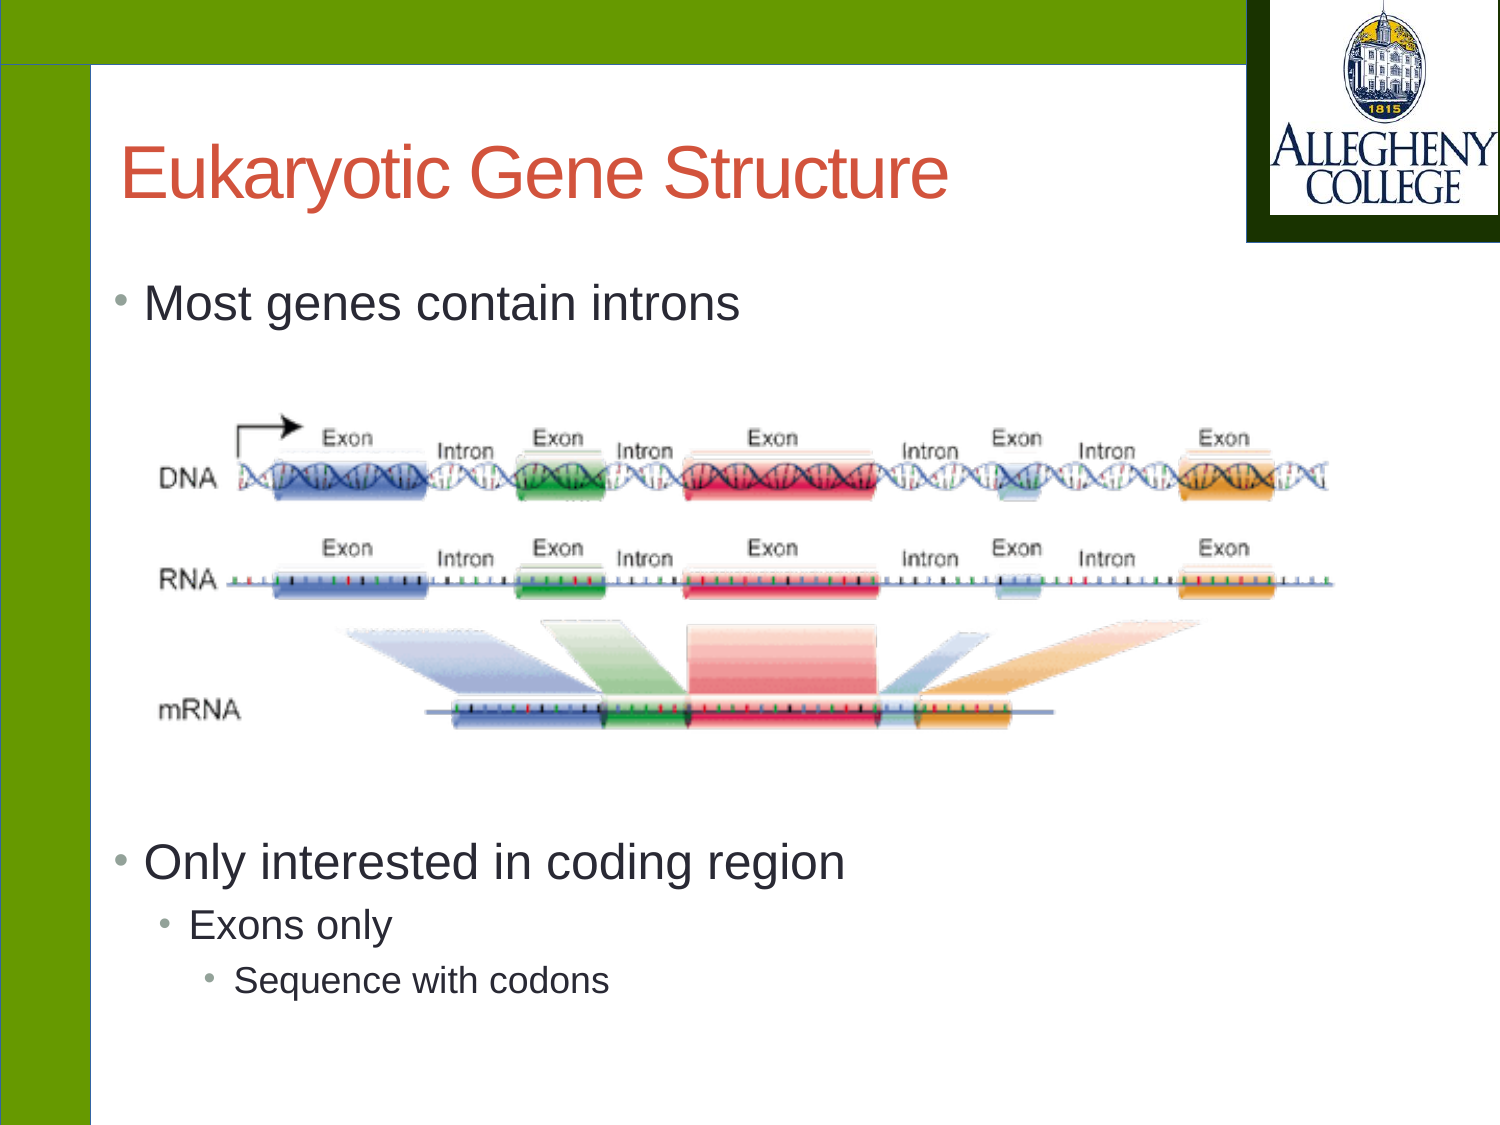

Eukaryotic Gene Structure
# Most genes contain introns
Only interested in coding region
Exons only
Sequence with codons